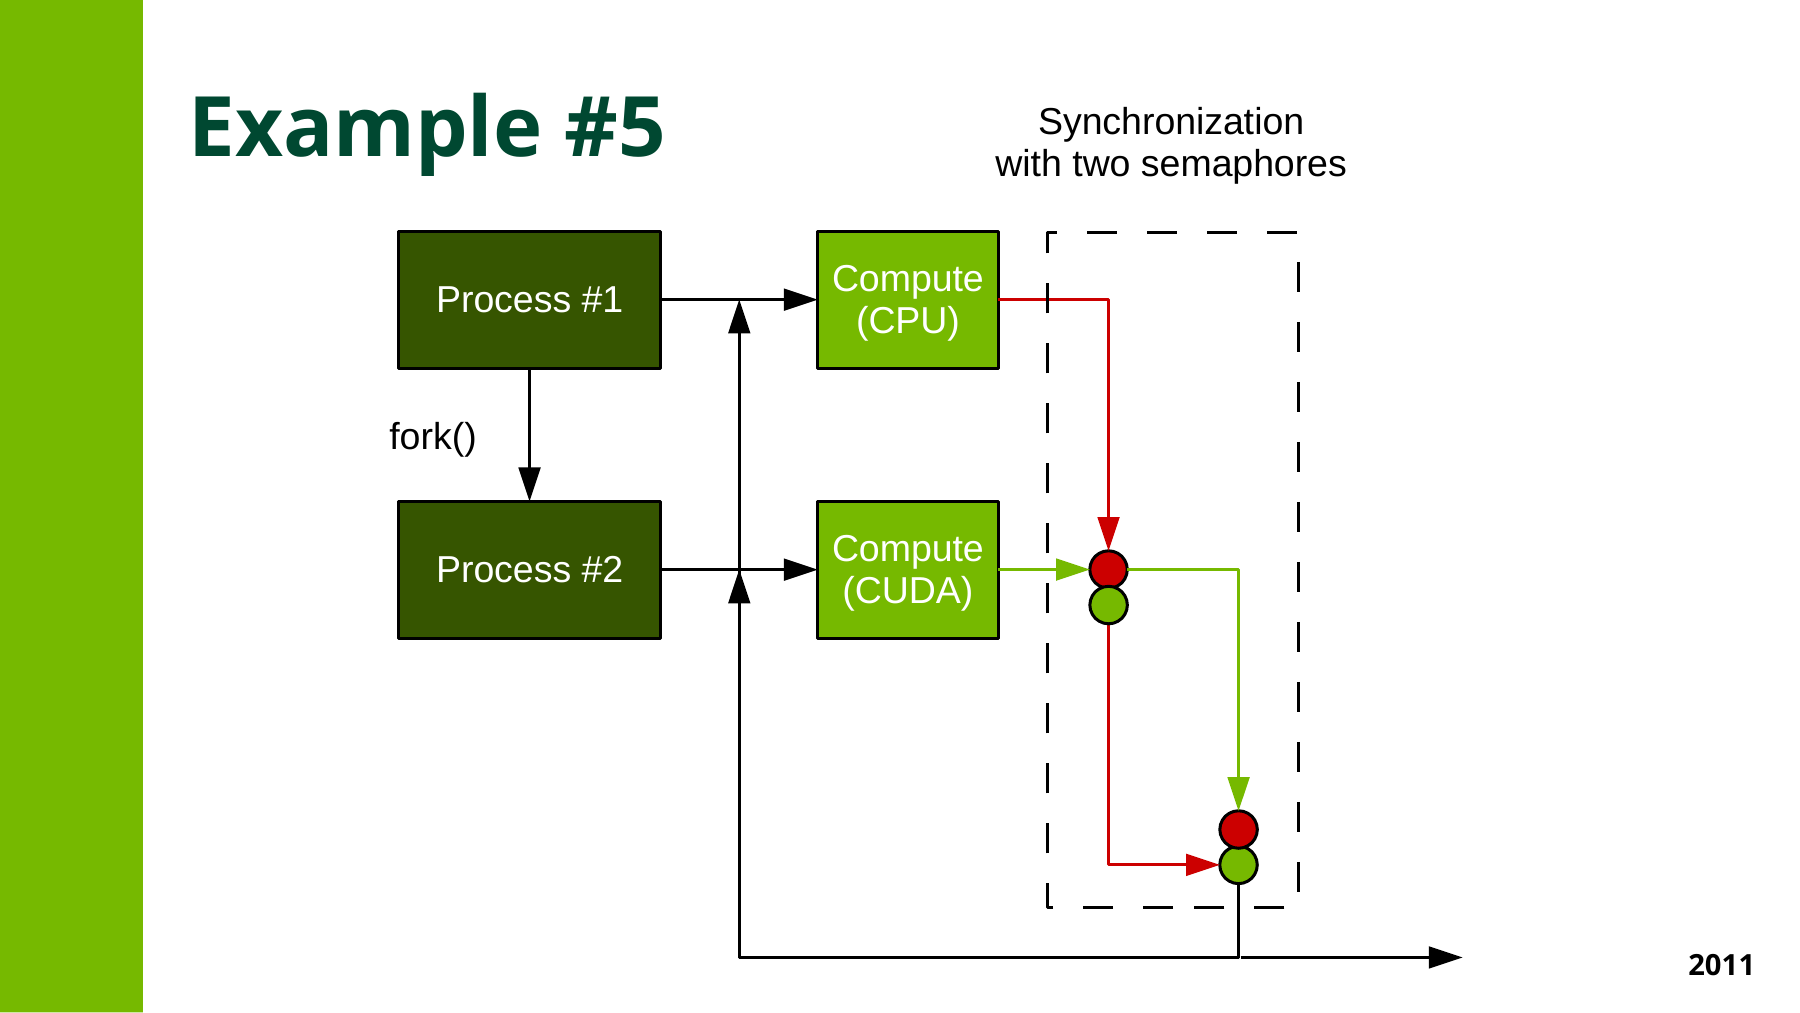

# Example #5
Synchronization
with two semaphores
Process #1
Compute
(CPU)
fork()
Process #2
Compute
(CUDA)